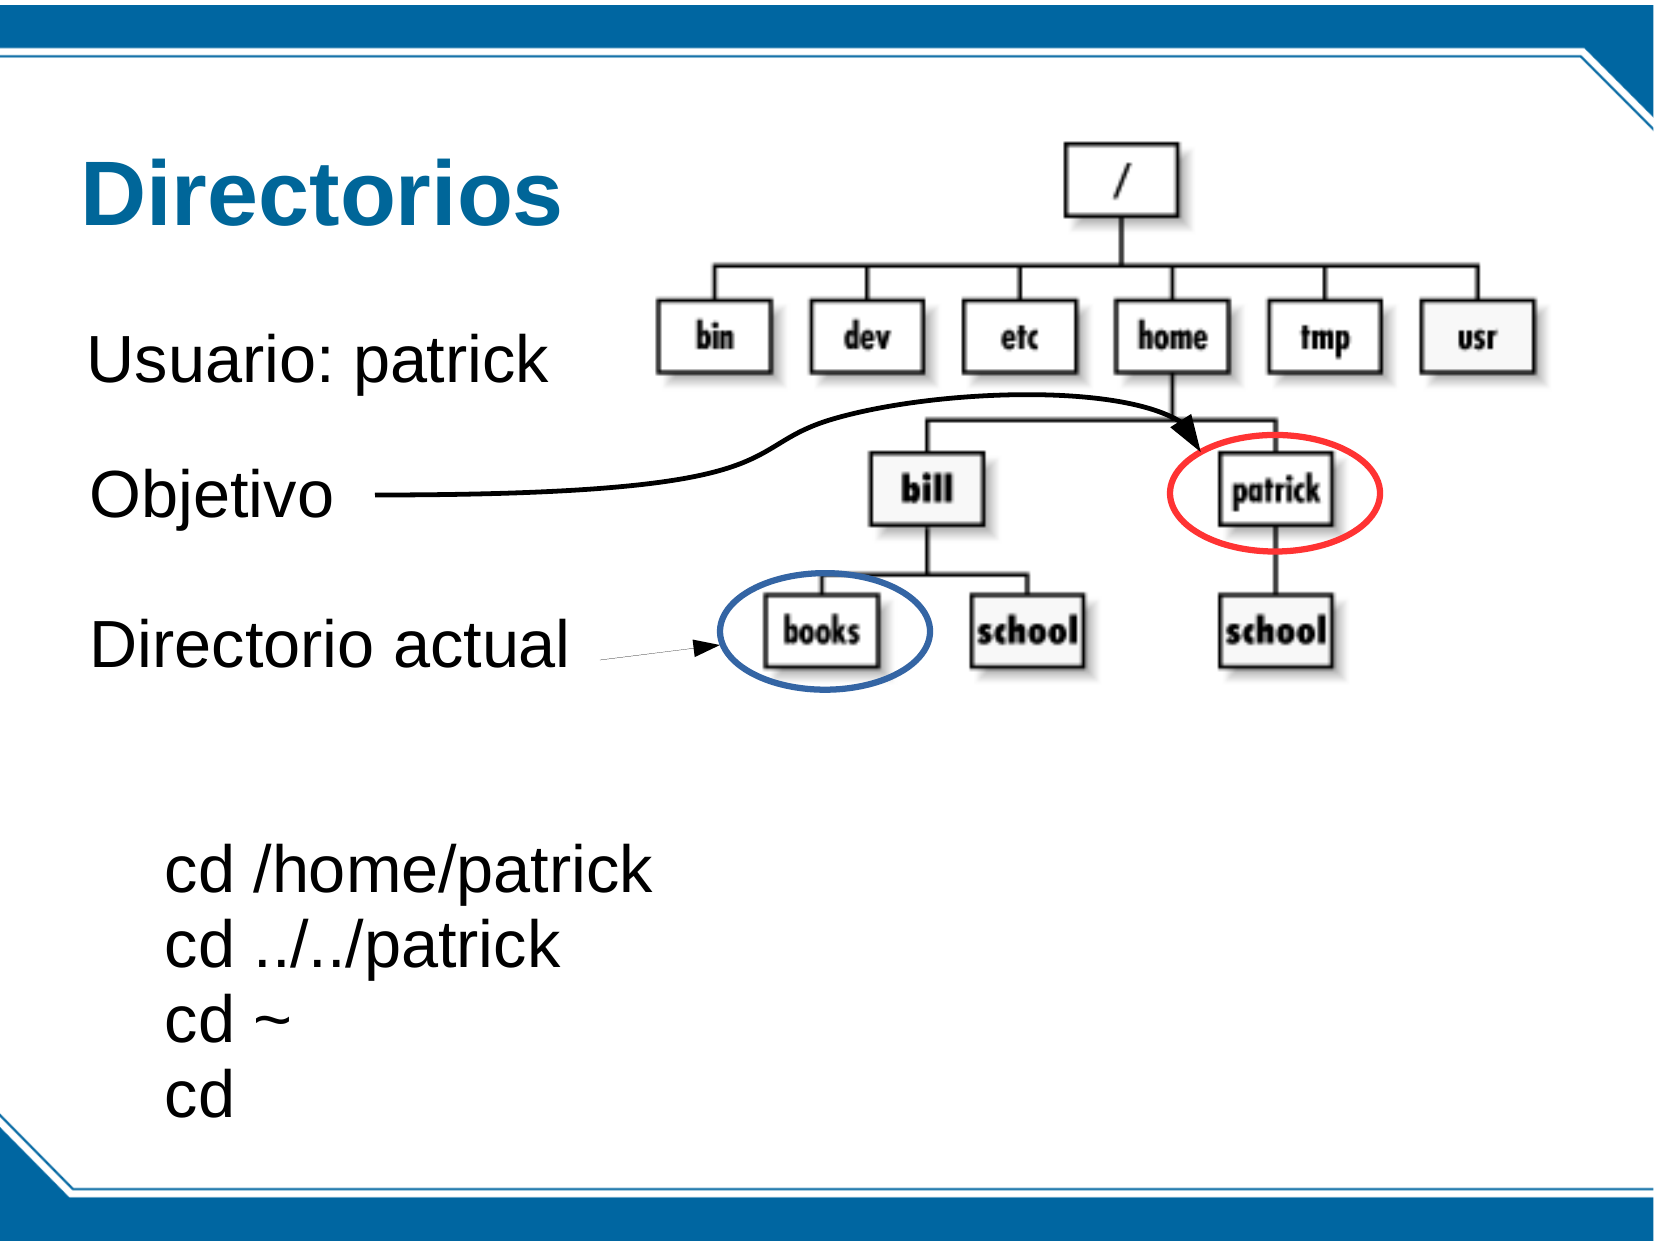

# Directorios
Usuario: patrick
Objetivo
Directorio actual
cd /home/patrick
cd ../../patrick
cd ~
cd